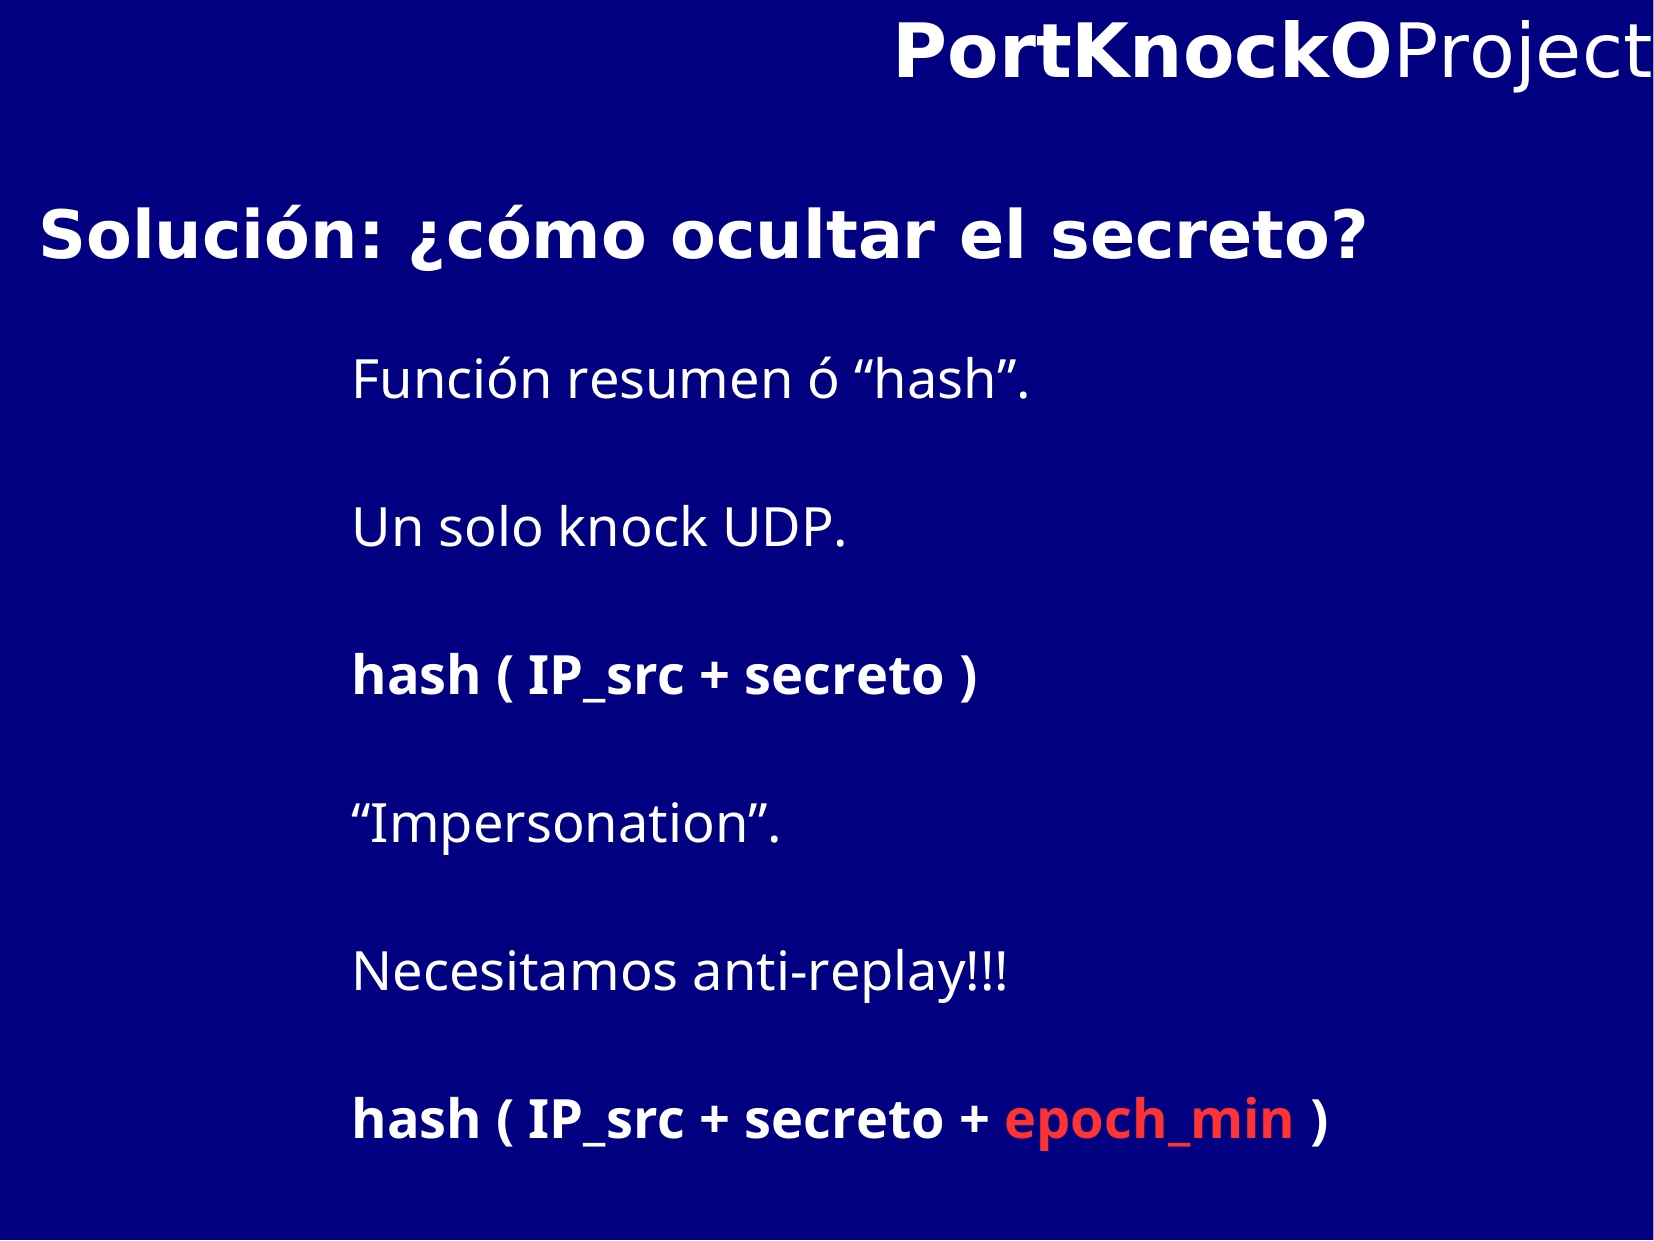

PortKnockOProject
Solución: ¿cómo ocultar el secreto?
Función resumen ó “hash”.
Un solo knock UDP.
hash ( IP_src + secreto )
“Impersonation”.
Necesitamos anti-replay!!!
hash ( IP_src + secreto + epoch_min )
"Un knock por IP por minuto".